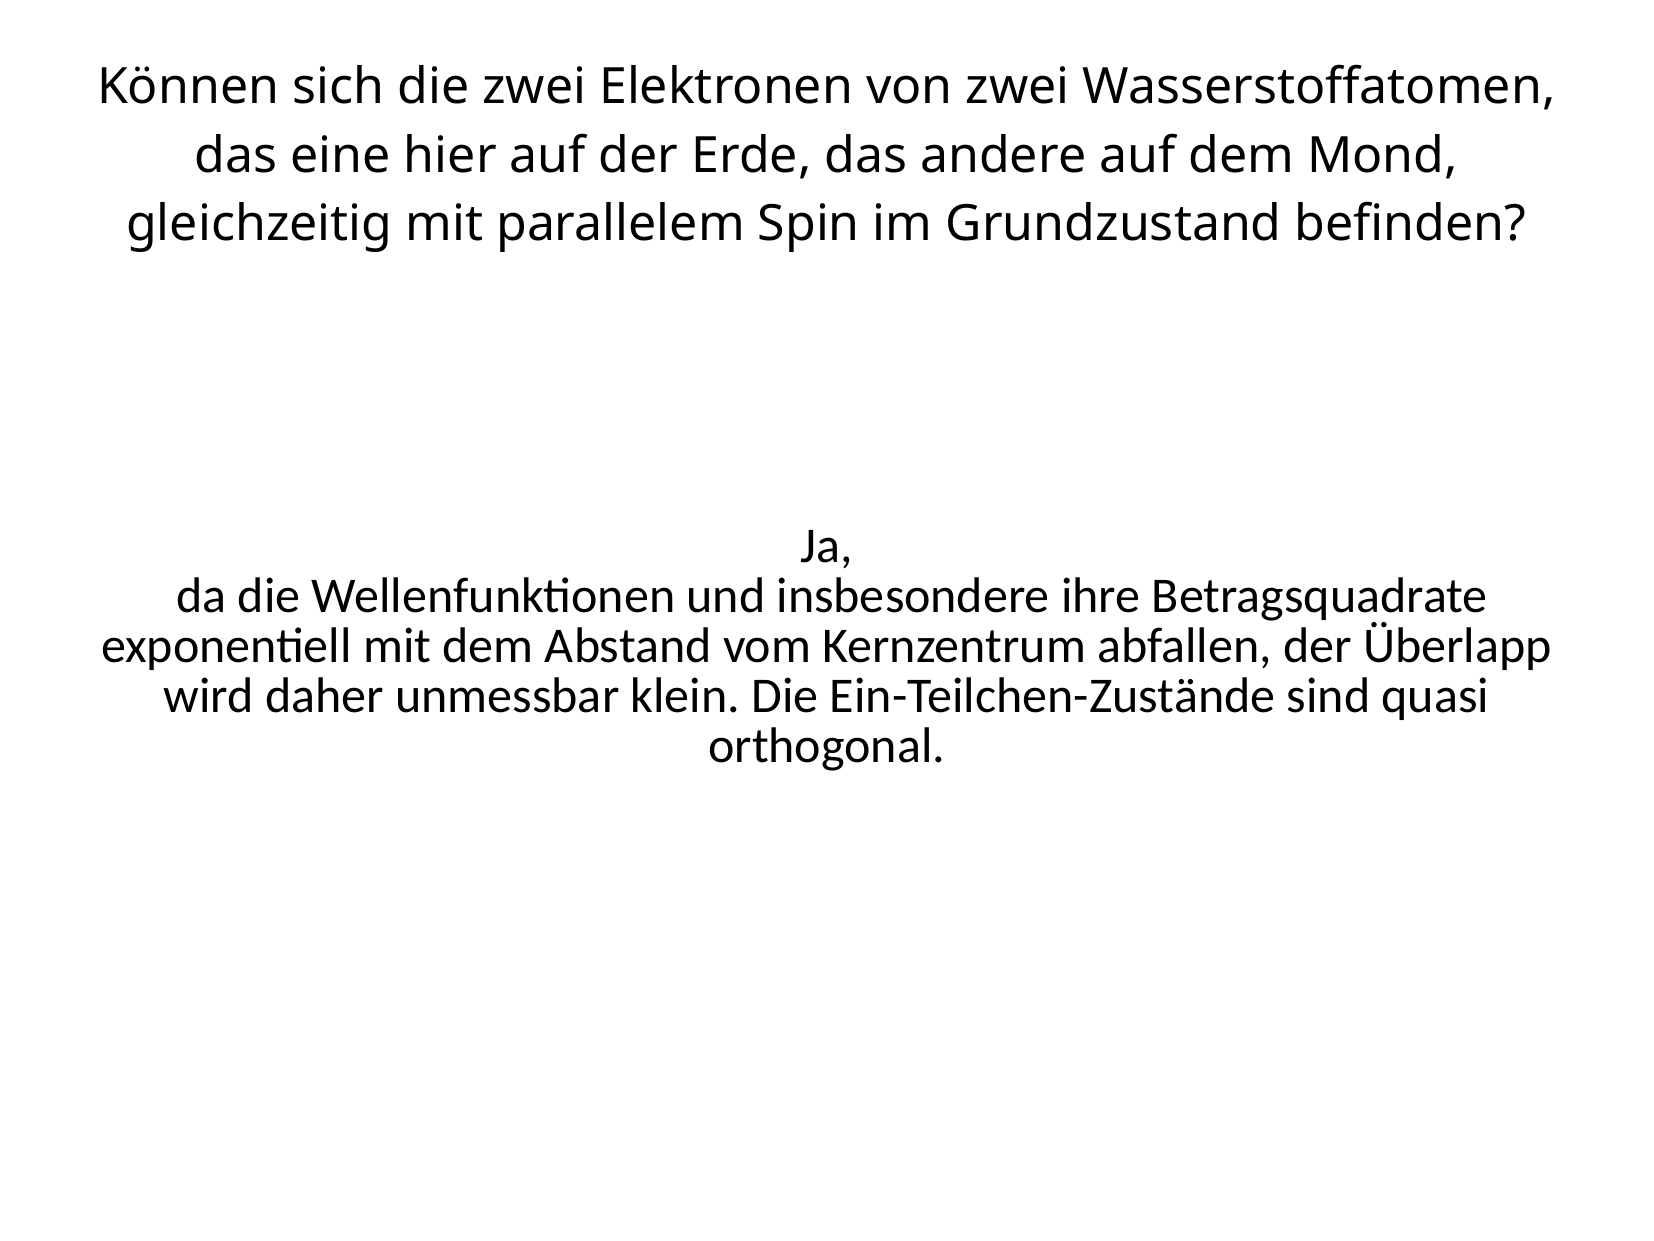

# Können sich die zwei Elektronen von zwei Wasserstoffatomen, das eine hier auf der Erde, das andere auf dem Mond, gleichzeitig mit parallelem Spin im Grundzustand befinden?
Ja,
 da die Wellenfunktionen und insbesondere ihre Betragsquadrate exponentiell mit dem Abstand vom Kernzentrum abfallen, der Überlapp wird daher unmessbar klein. Die Ein-Teilchen-Zustände sind quasi orthogonal.